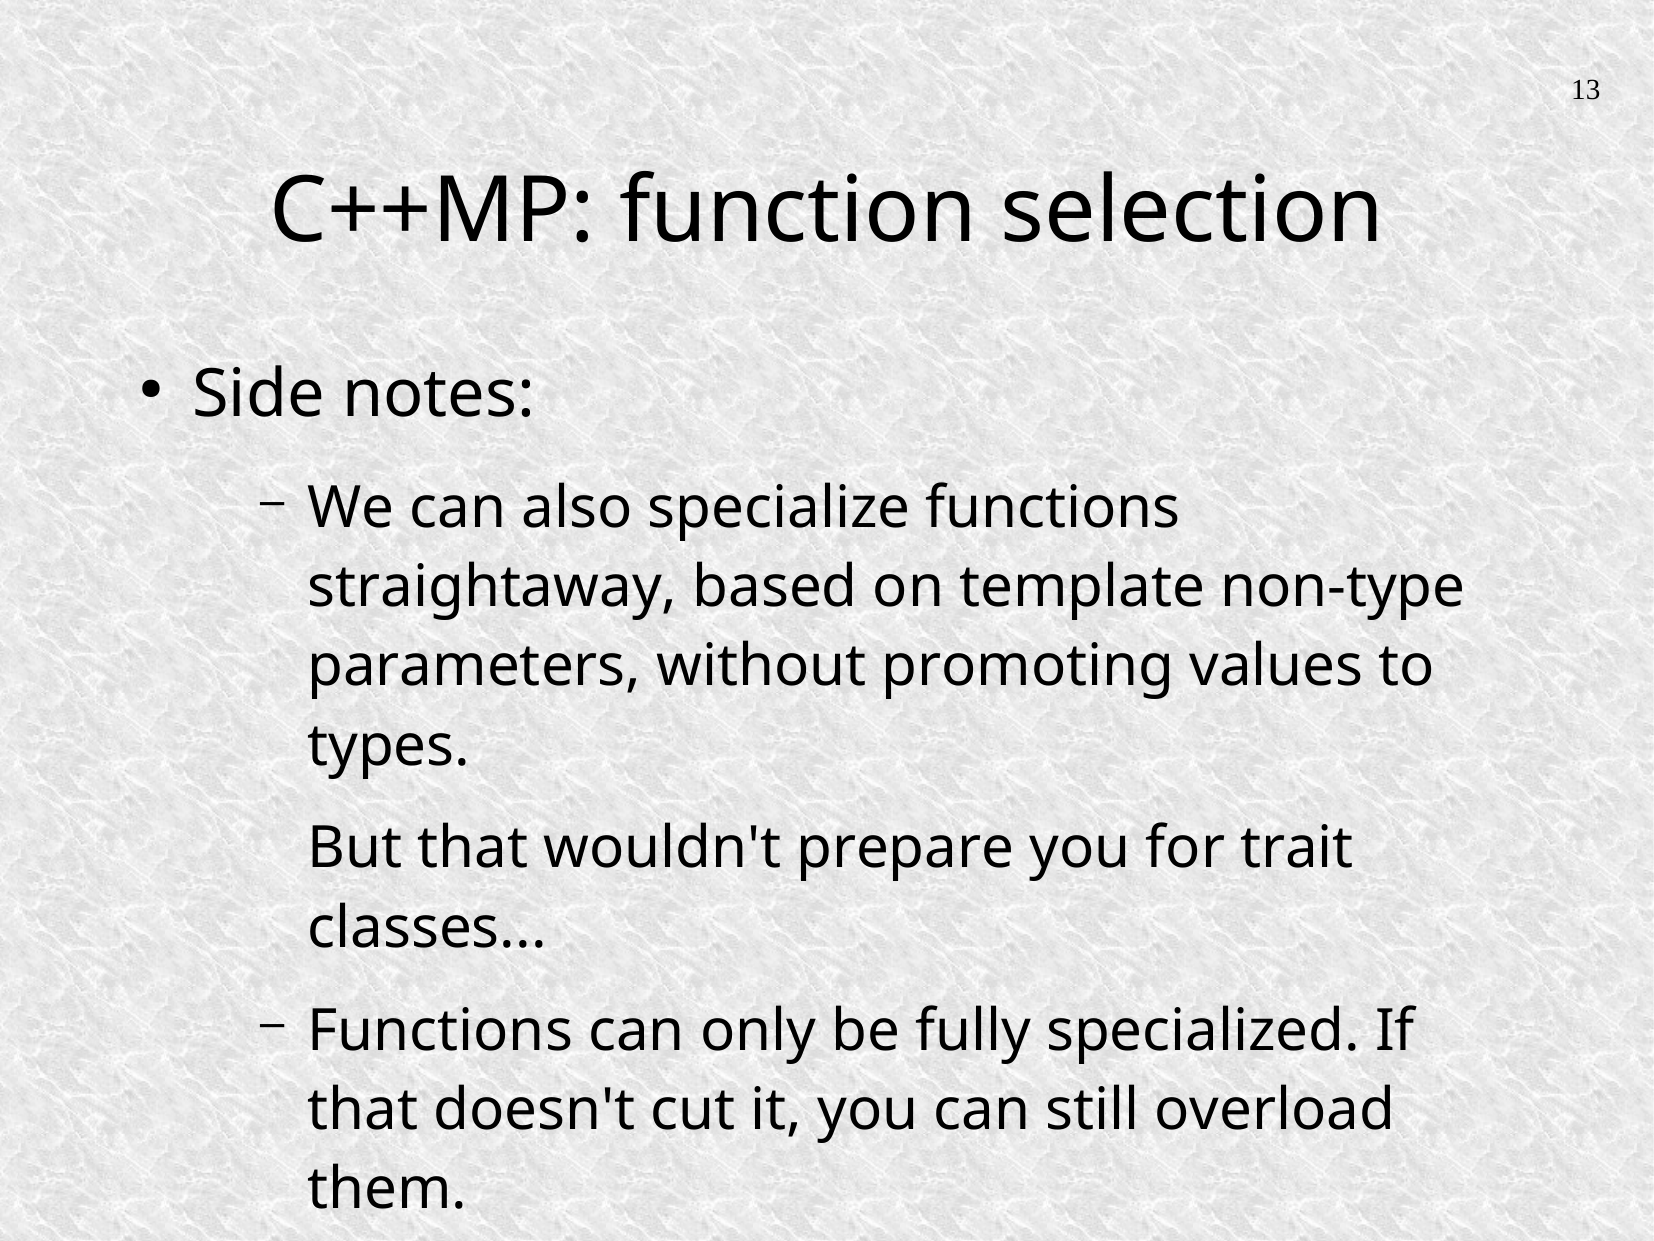

13
# C++MP: function selection
Side notes:
We can also specialize functions straightaway, based on template non-type parameters, without promoting values to types.
But that wouldn't prepare you for trait classes...
Functions can only be fully specialized. If that doesn't cut it, you can still overload them.